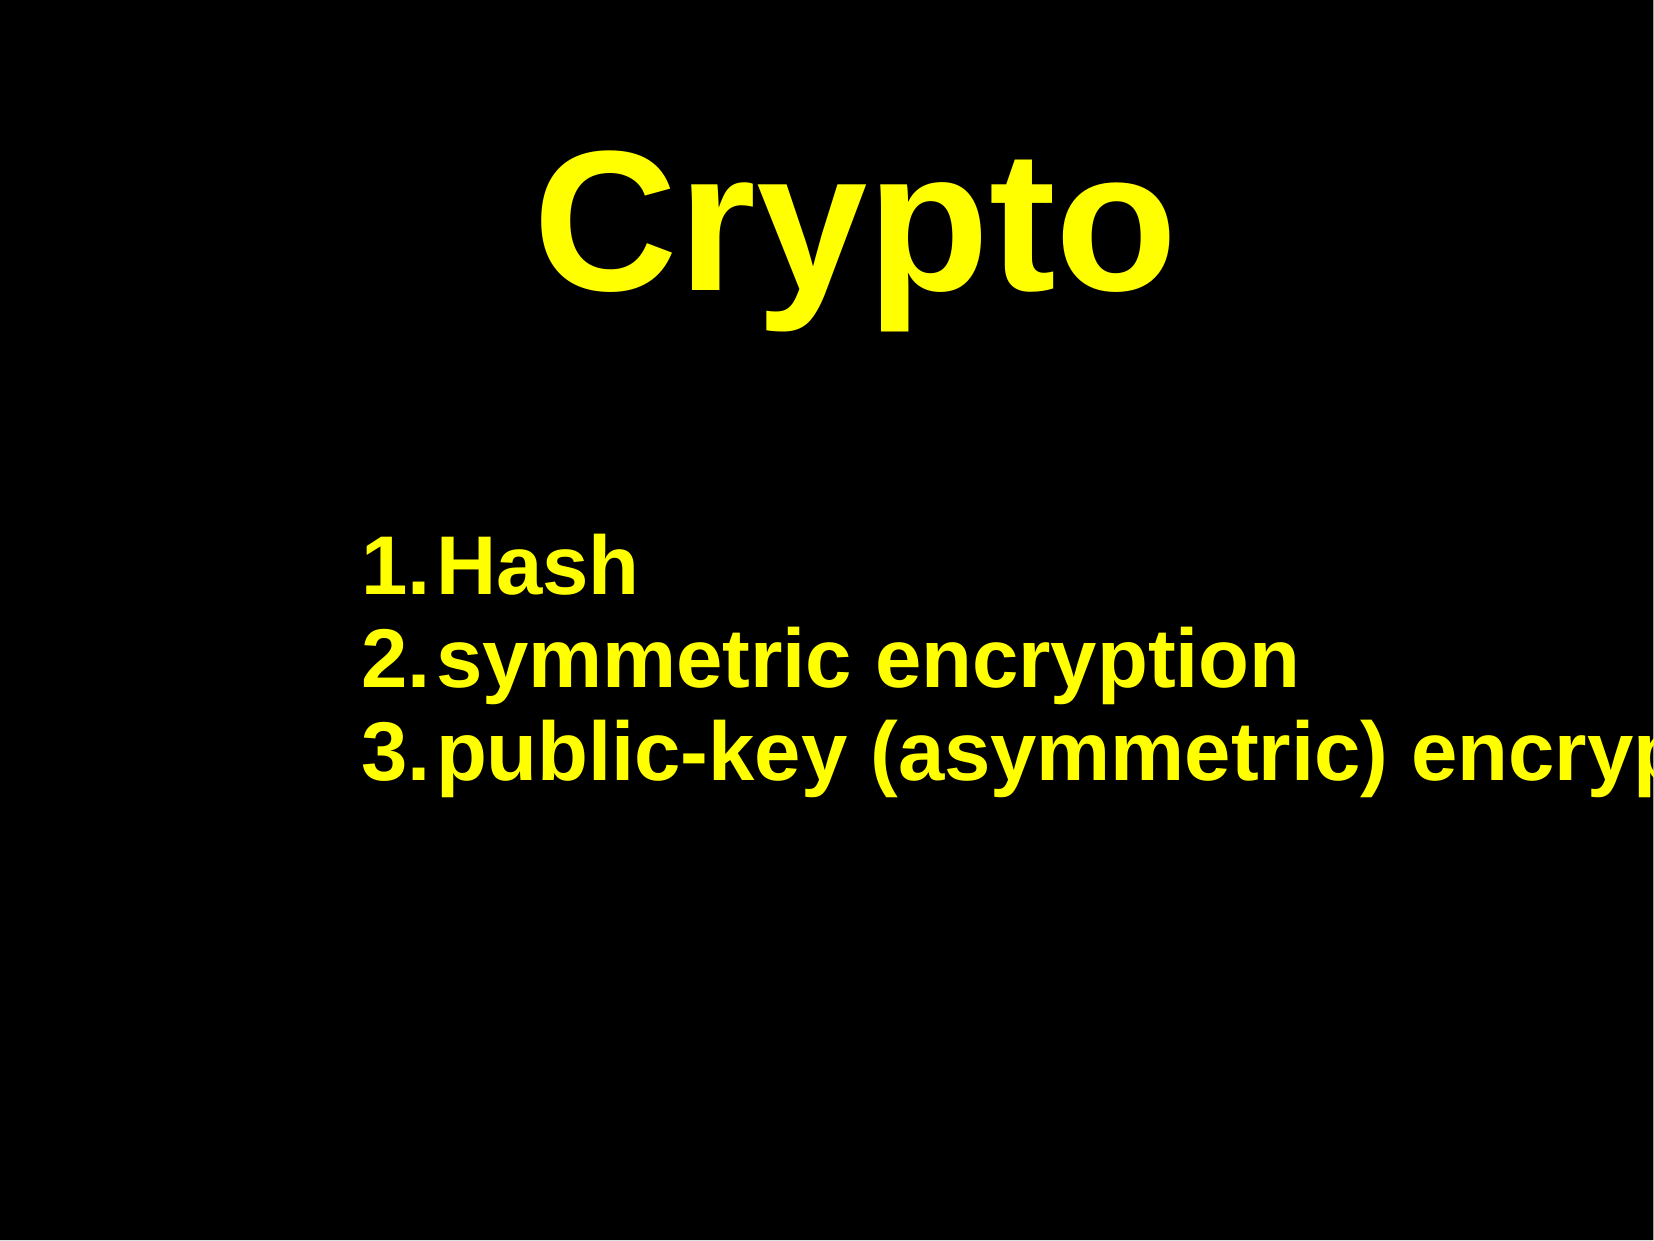

Crypto
1.	Hash
2.	symmetric encryption
3.	public-key (asymmetric) encryption